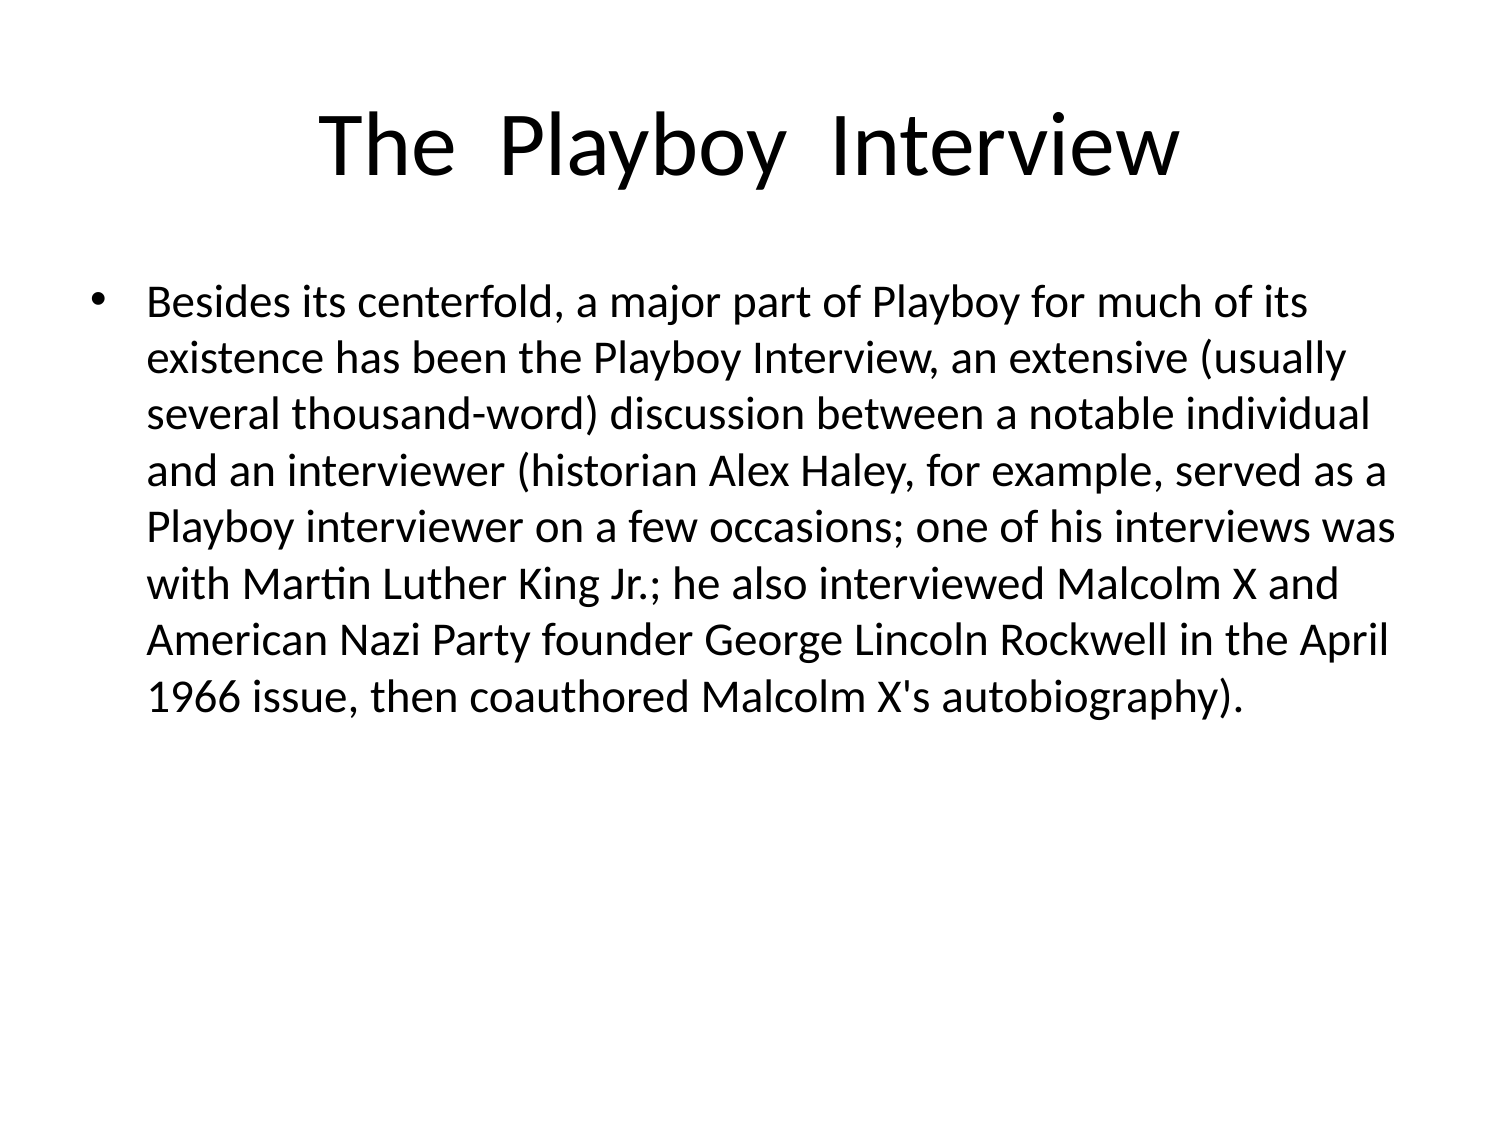

# The Playboy Interview
Besides its centerfold, a major part of Playboy for much of its existence has been the Playboy Interview, an extensive (usually several thousand-word) discussion between a notable individual and an interviewer (historian Alex Haley, for example, served as a Playboy interviewer on a few occasions; one of his interviews was with Martin Luther King Jr.; he also interviewed Malcolm X and American Nazi Party founder George Lincoln Rockwell in the April 1966 issue, then coauthored Malcolm X's autobiography).